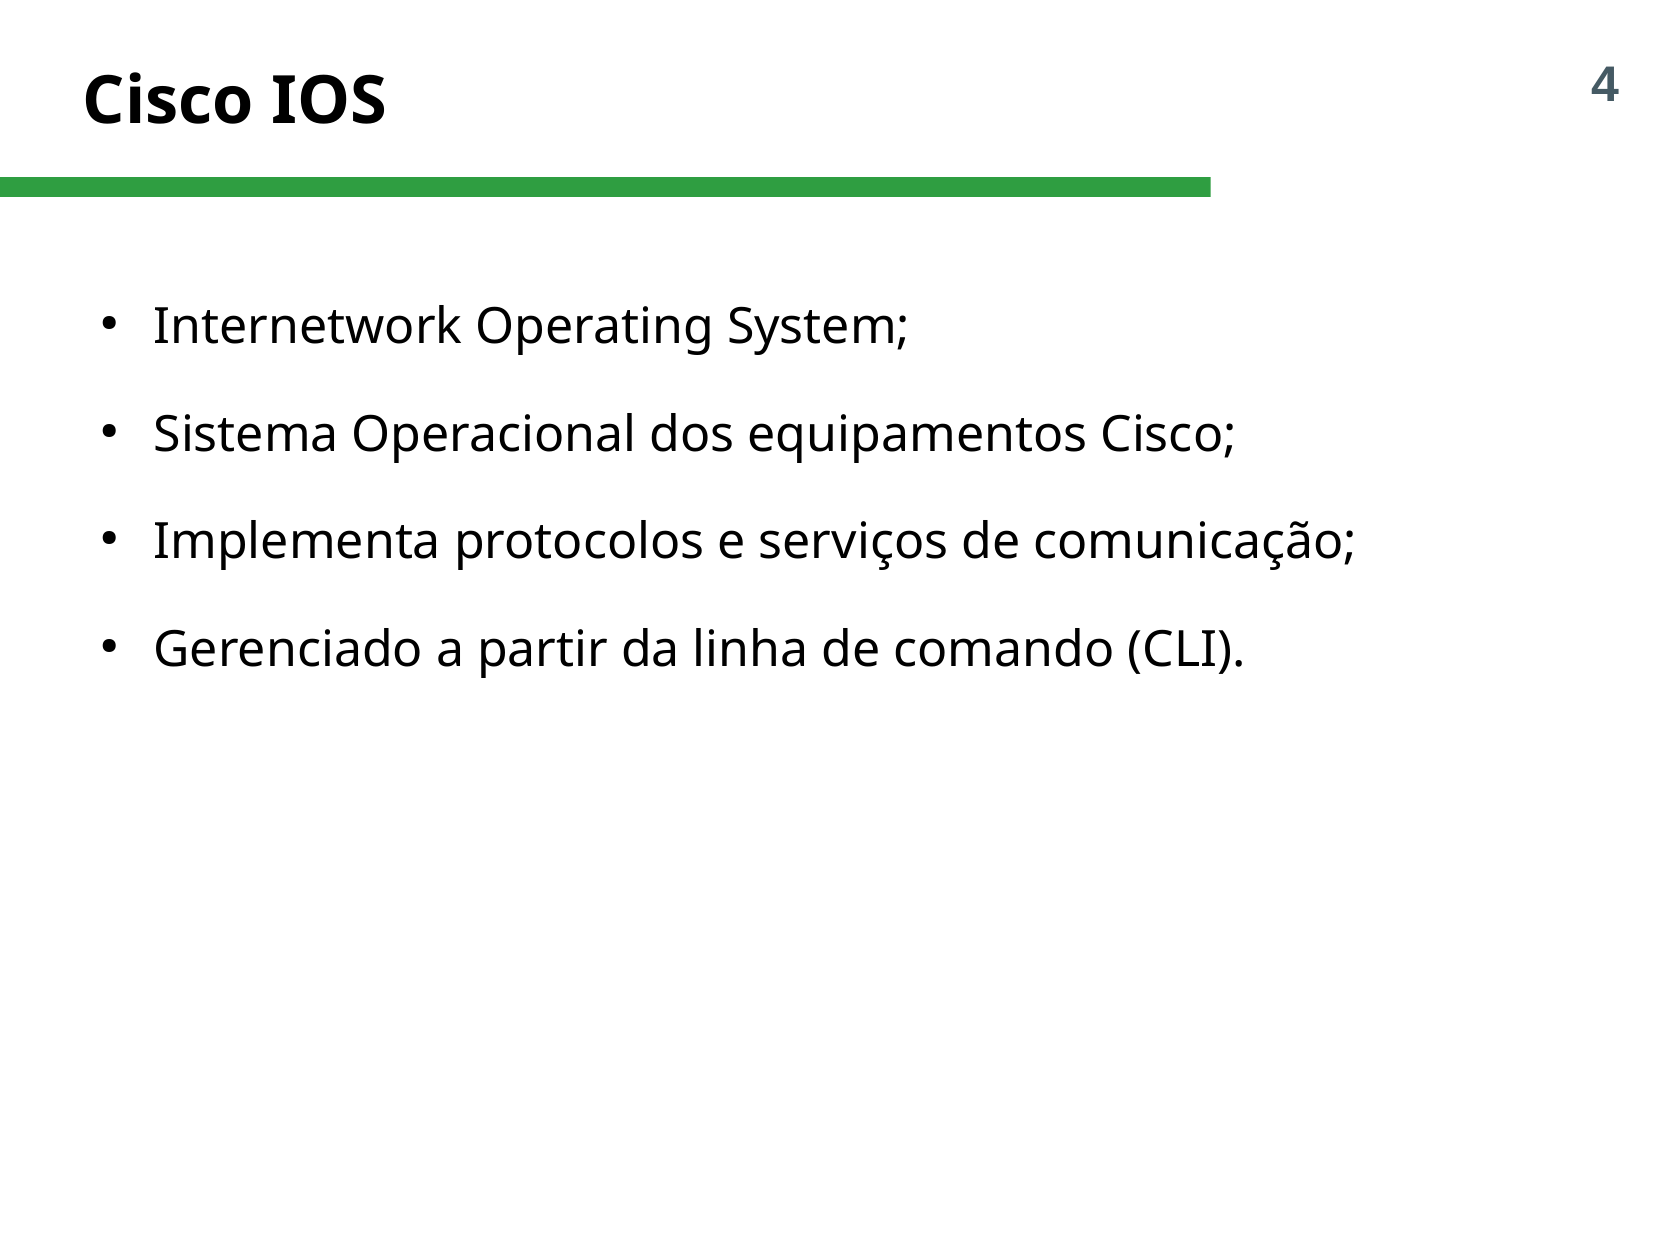

# Cisco IOS
Internetwork Operating System;
Sistema Operacional dos equipamentos Cisco;
Implementa protocolos e serviços de comunicação;
Gerenciado a partir da linha de comando (CLI).